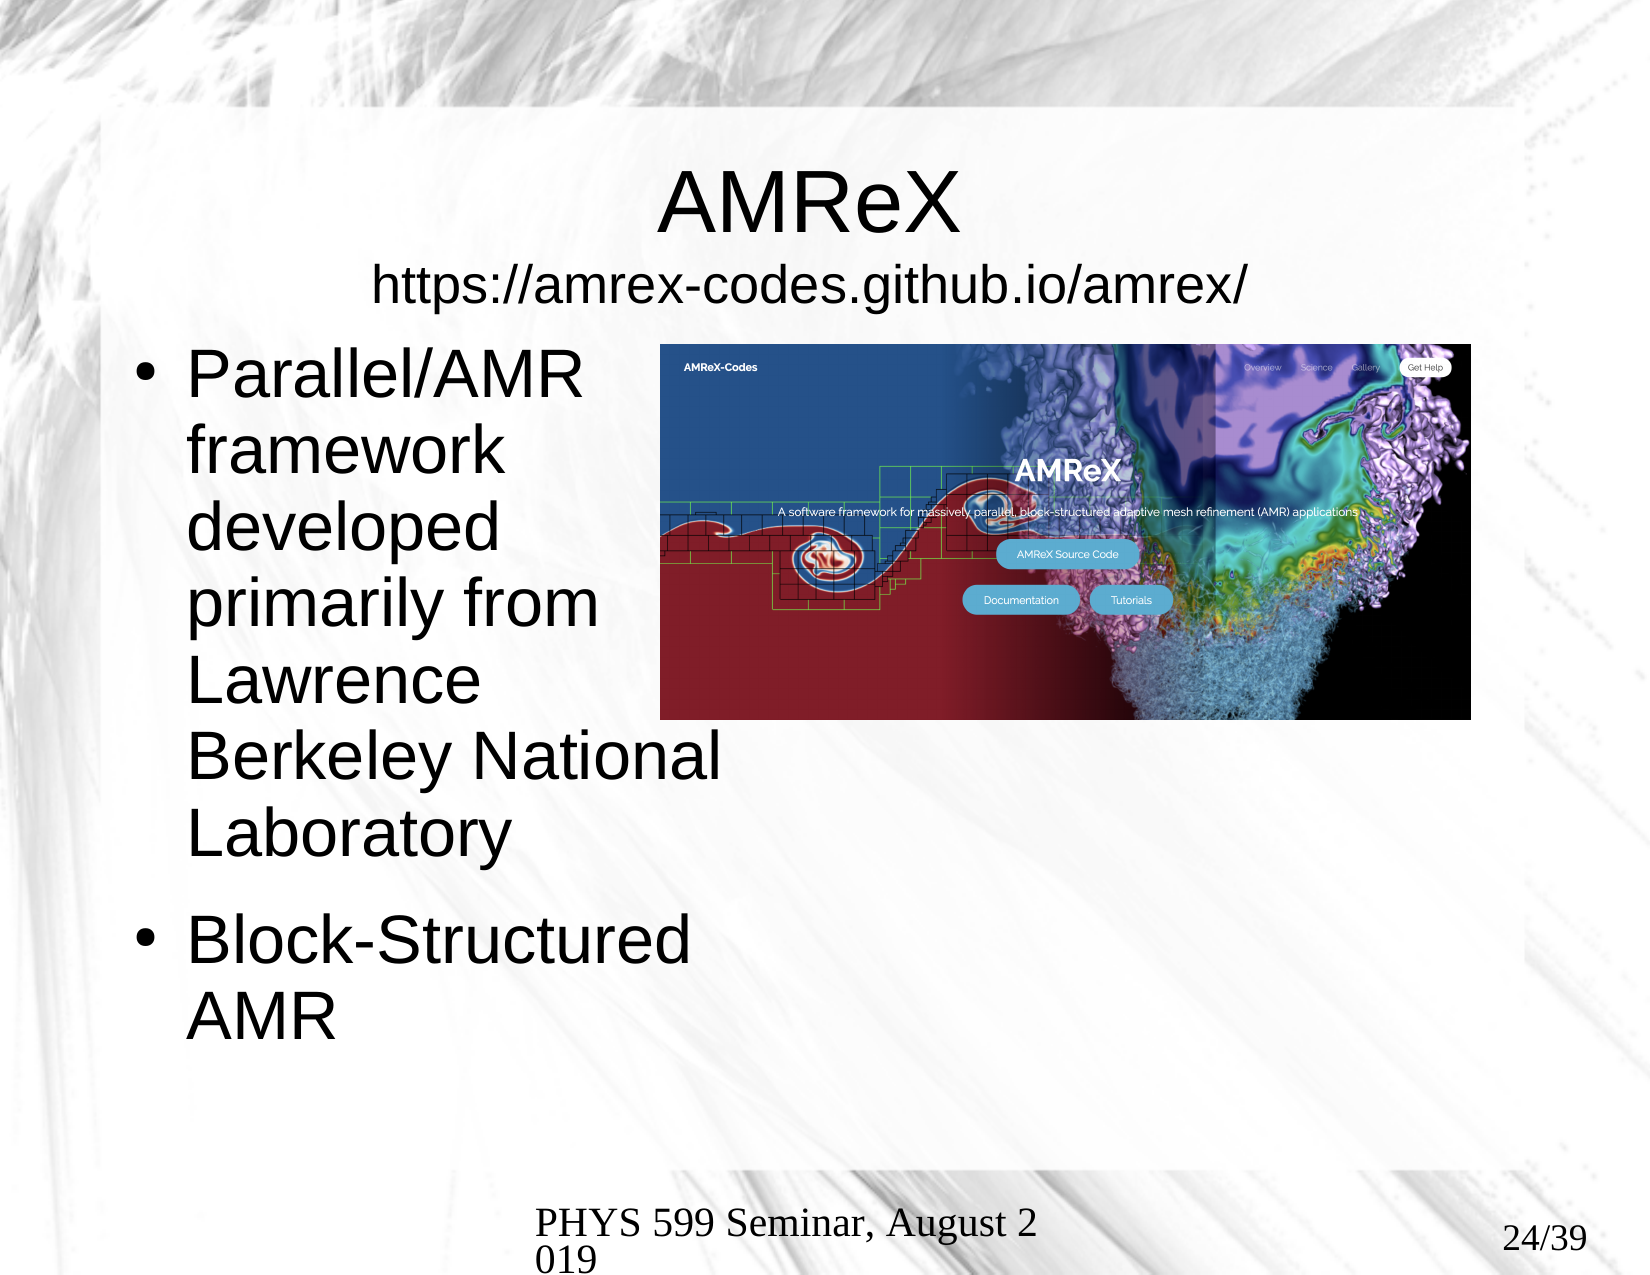

# AMReX
https://amrex-codes.github.io/amrex/
Parallel/AMR framework developed primarily from Lawrence Berkeley National Laboratory
Block-Structured AMR
PHYS 599 Seminar, August 2019
24